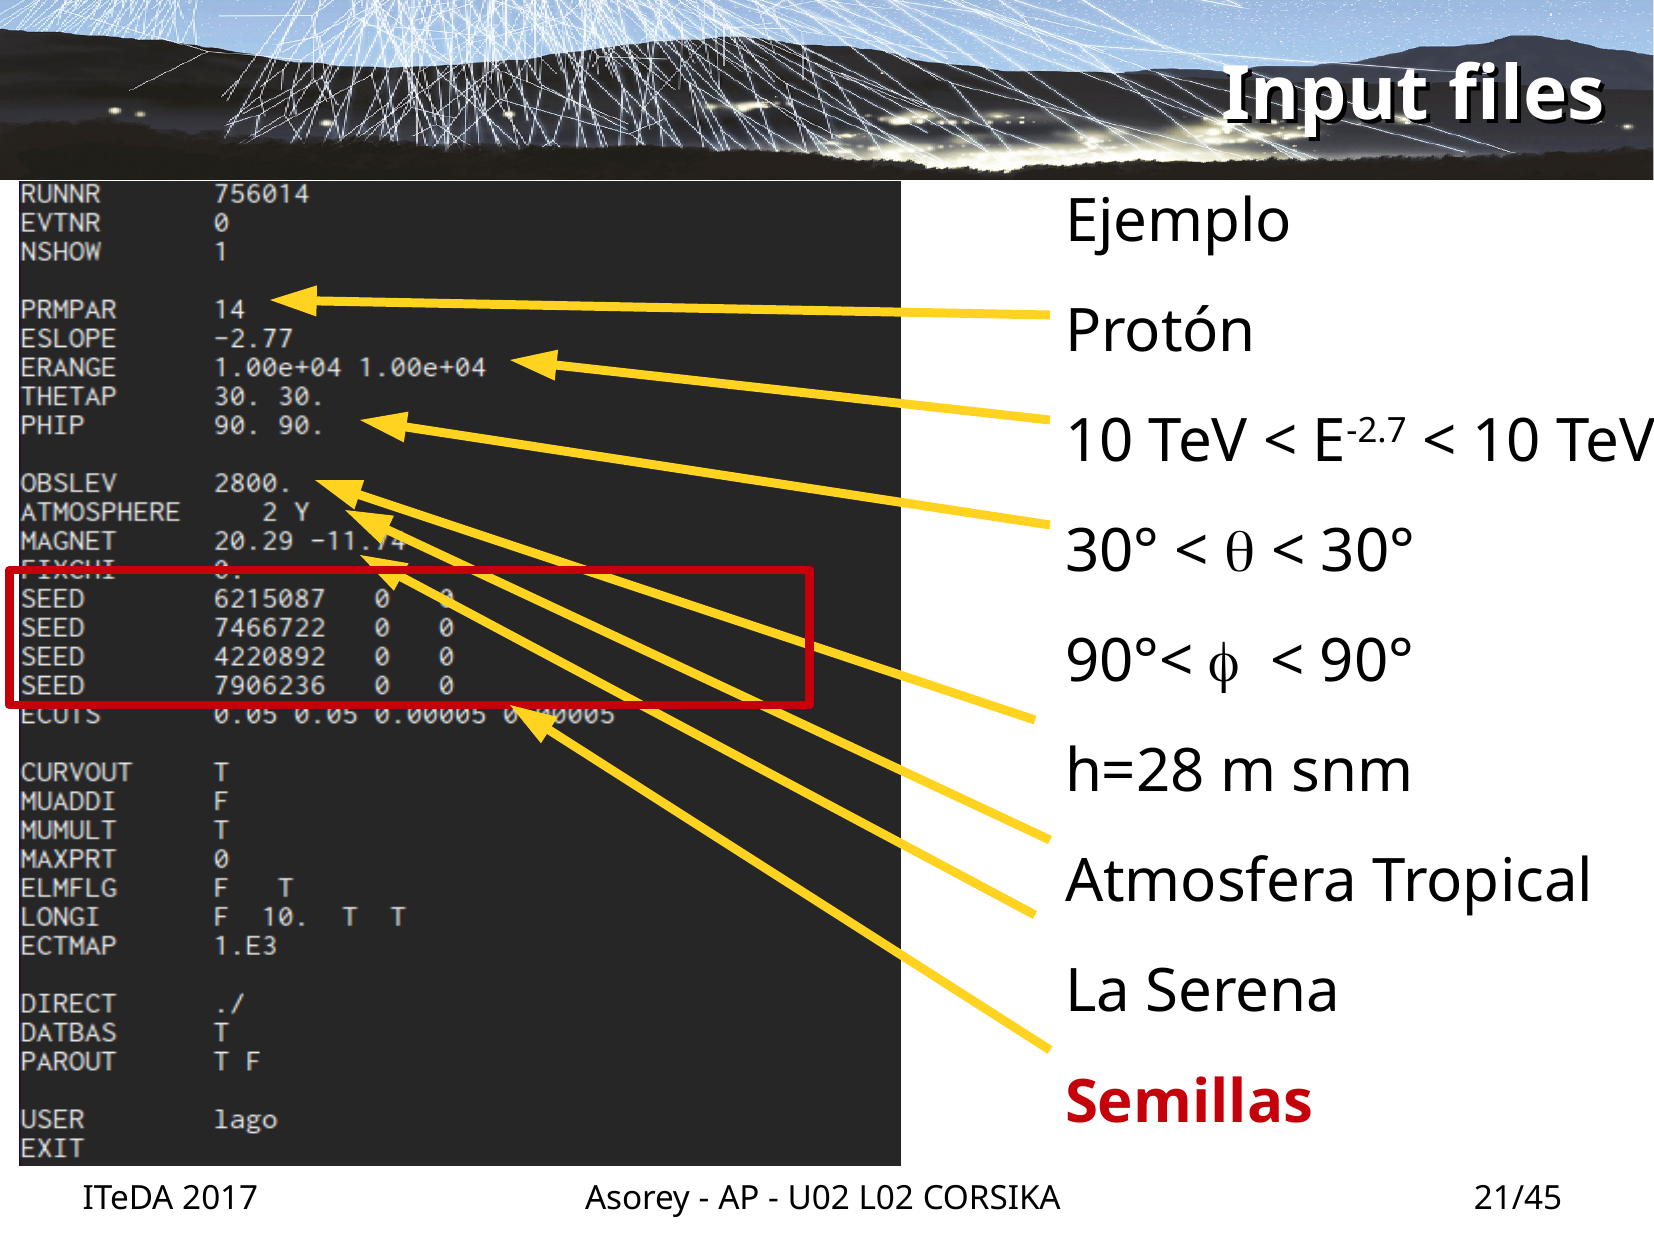

# Input files
Ejemplo
Protón
10 TeV < E-2.7 < 10 TeV
30° < q < 30°
90°< f < 90°
h=28 m snm
Atmosfera Tropical
La Serena
Semillas
ITeDA 2017
Asorey - AP - U02 L02 CORSIKA
21